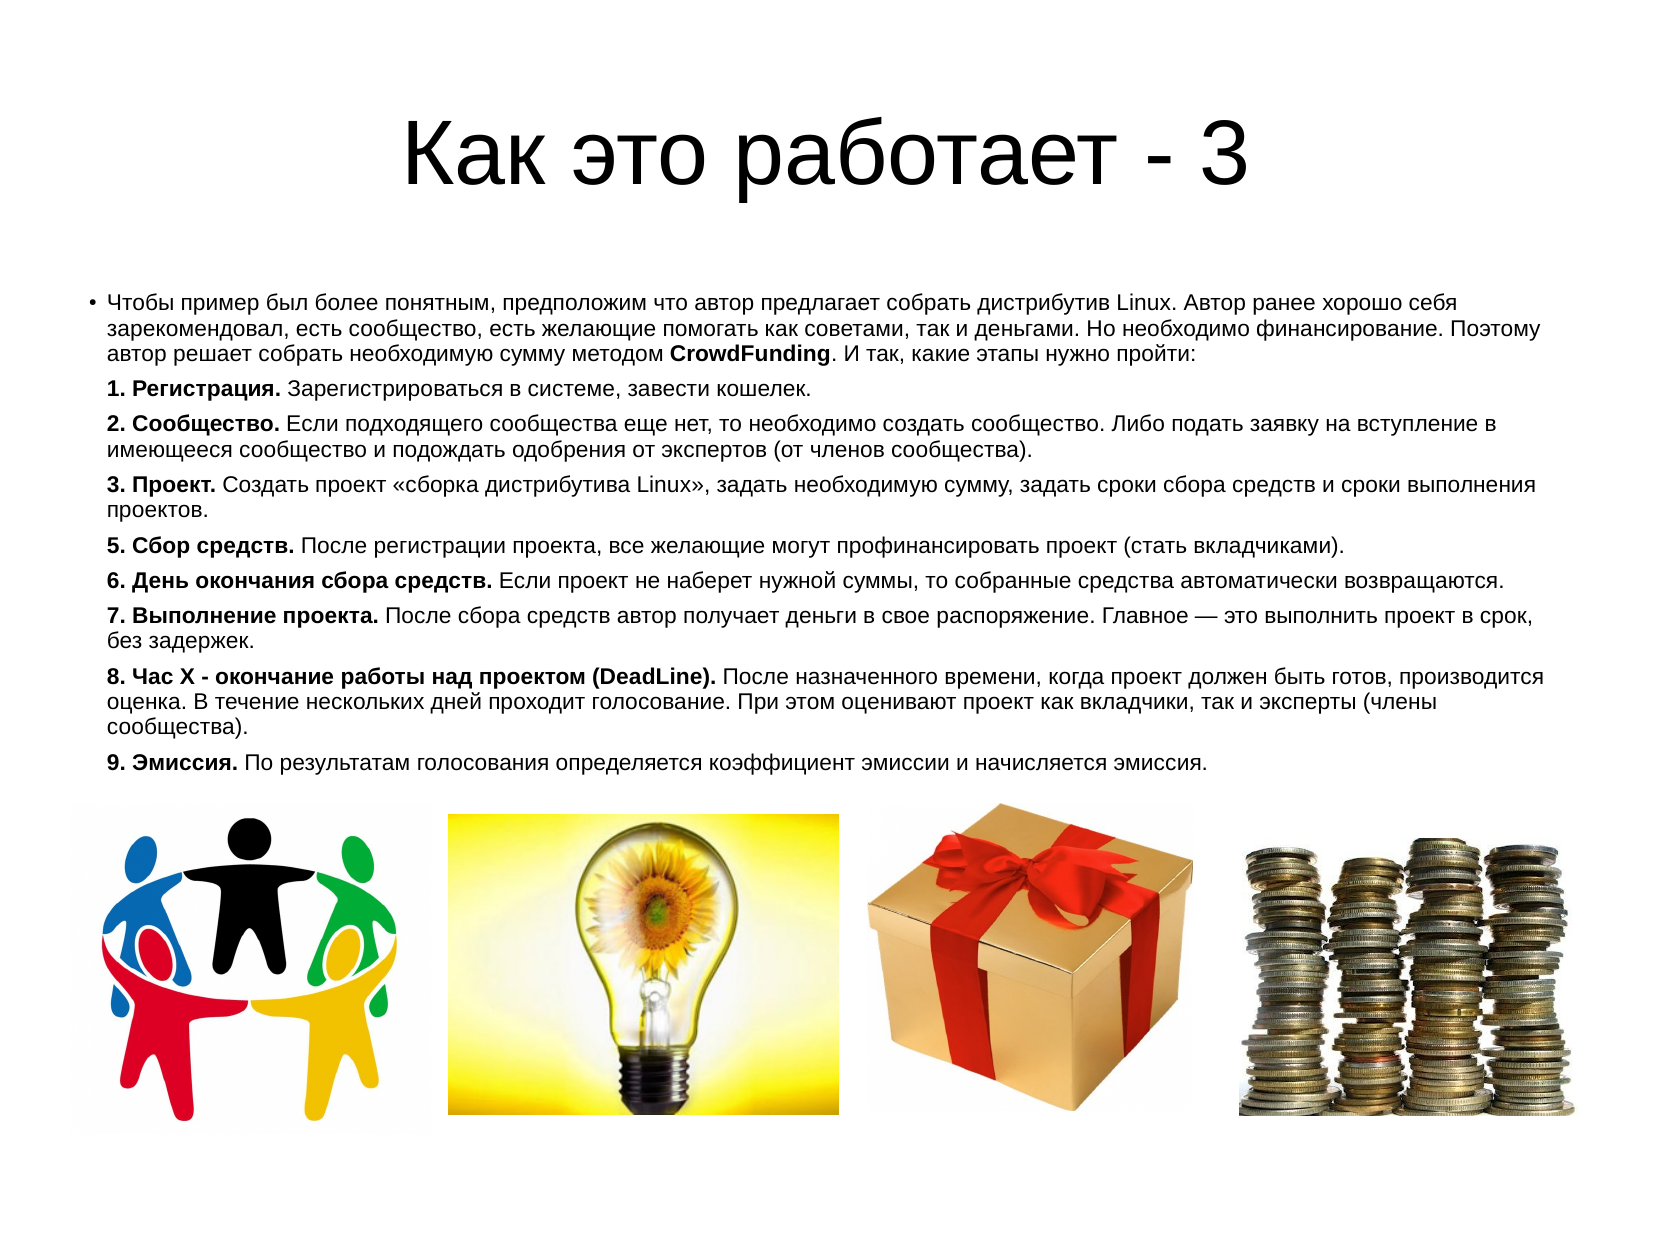

# Как это работает - 3
Чтобы пример был более понятным, предположим что автор предлагает собрать дистрибутив Linux. Автор ранее хорошо себя зарекомендовал, есть сообщество, есть желающие помогать как советами, так и деньгами. Но необходимо финансирование. Поэтому автор решает собрать необходимую сумму методом CrowdFunding. И так, какие этапы нужно пройти:
1. Регистрация. Зарегистрироваться в системе, завести кошелек.
2. Сообщество. Если подходящего сообщества еще нет, то необходимо создать сообщество. Либо подать заявку на вступление в имеющееся сообщество и подождать одобрения от экспертов (от членов сообщества).
3. Проект. Создать проект «сборка дистрибутива Linux», задать необходимую сумму, задать сроки сбора средств и сроки выполнения проектов.
5. Сбор средств. После регистрации проекта, все желающие могут профинансировать проект (стать вкладчиками).
6. День окончания сбора средств. Если проект не наберет нужной суммы, то собранные средства автоматически возвращаются.
7. Выполнение проекта. После сбора средств автор получает деньги в свое распоряжение. Главное — это выполнить проект в срок, без задержек.
8. Час X - окончание работы над проектом (DeadLine). После назначенного времени, когда проект должен быть готов, производится оценка. В течение нескольких дней проходит голосование. При этом оценивают проект как вкладчики, так и эксперты (члены сообщества).
9. Эмиссия. По результатам голосования определяется коэффициент эмиссии и начисляется эмиссия.
.